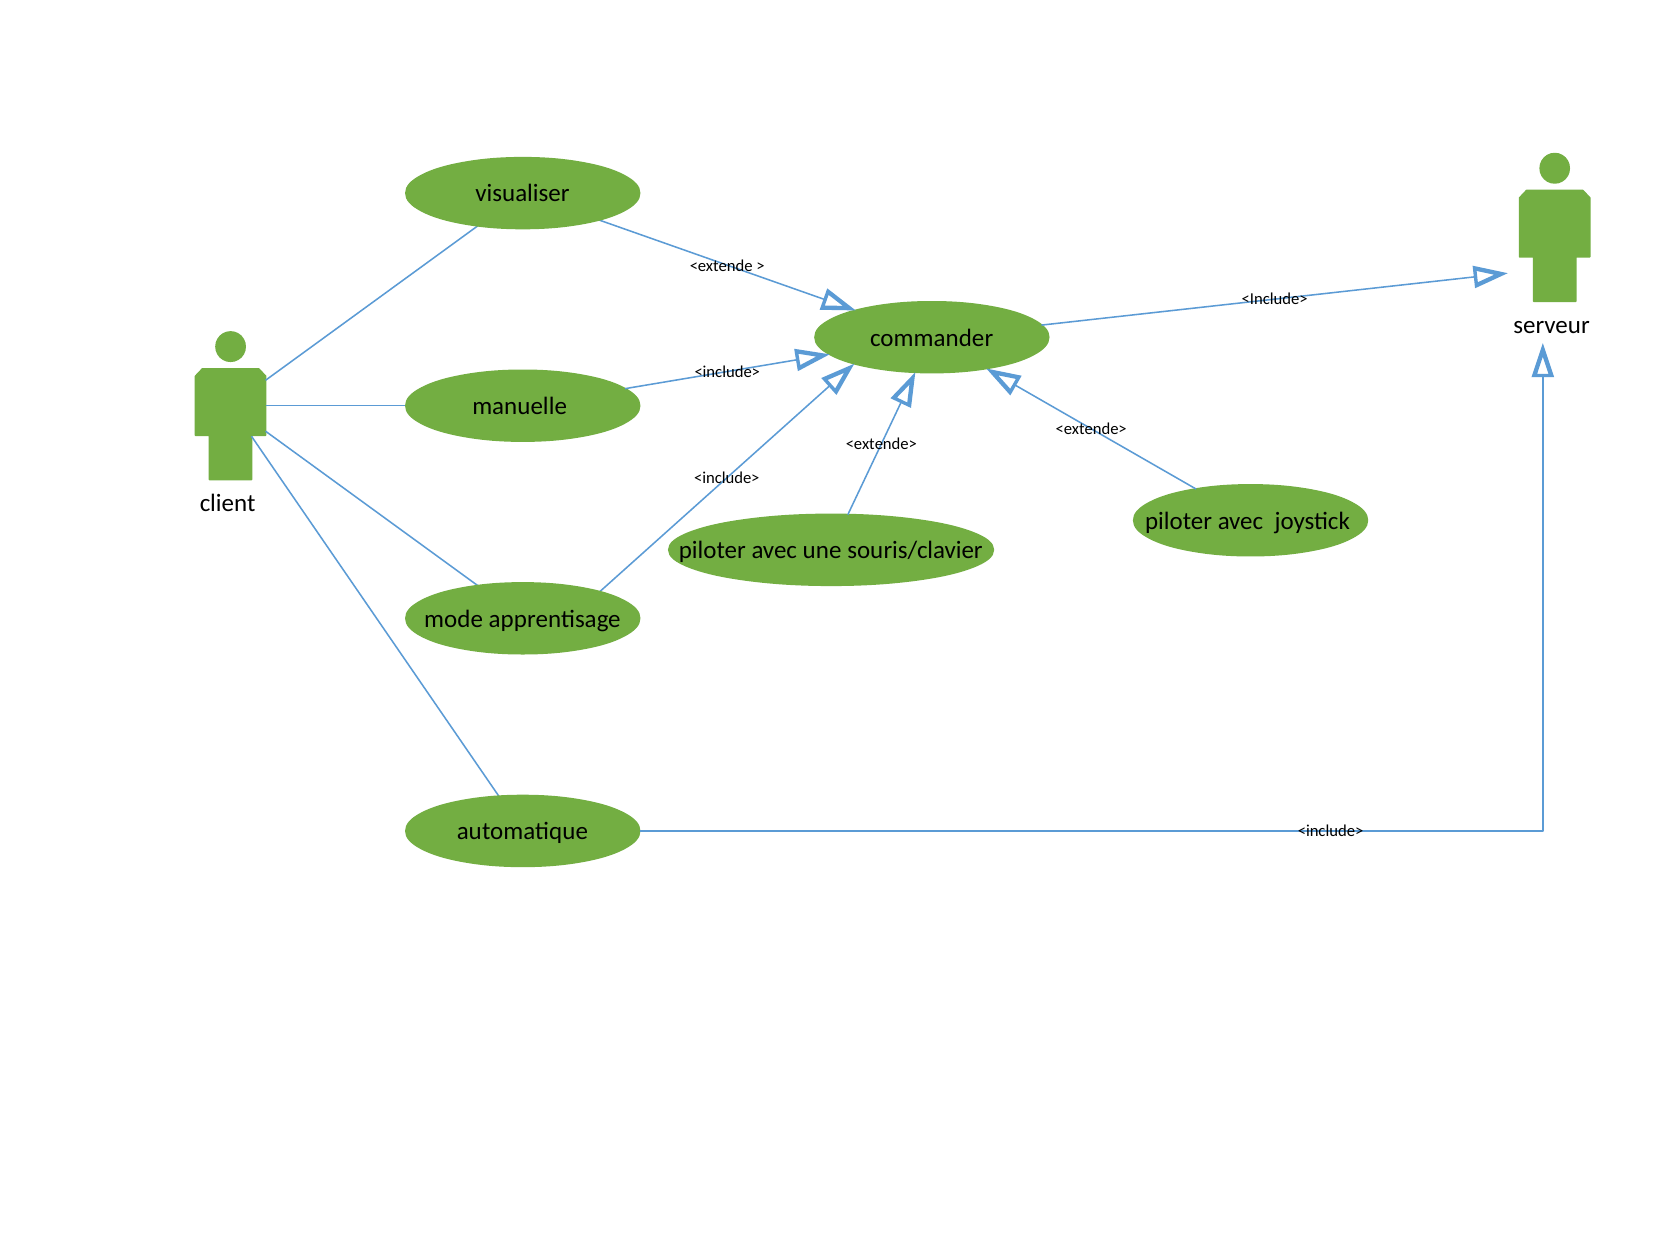

serveur
visualiser
<extende >
<Include>
commander
<include>
client
<include>
<include>
<extende>
manuelle
<extende>
piloter avec joystick
piloter avec une souris/clavier
mode apprentisage
automatique